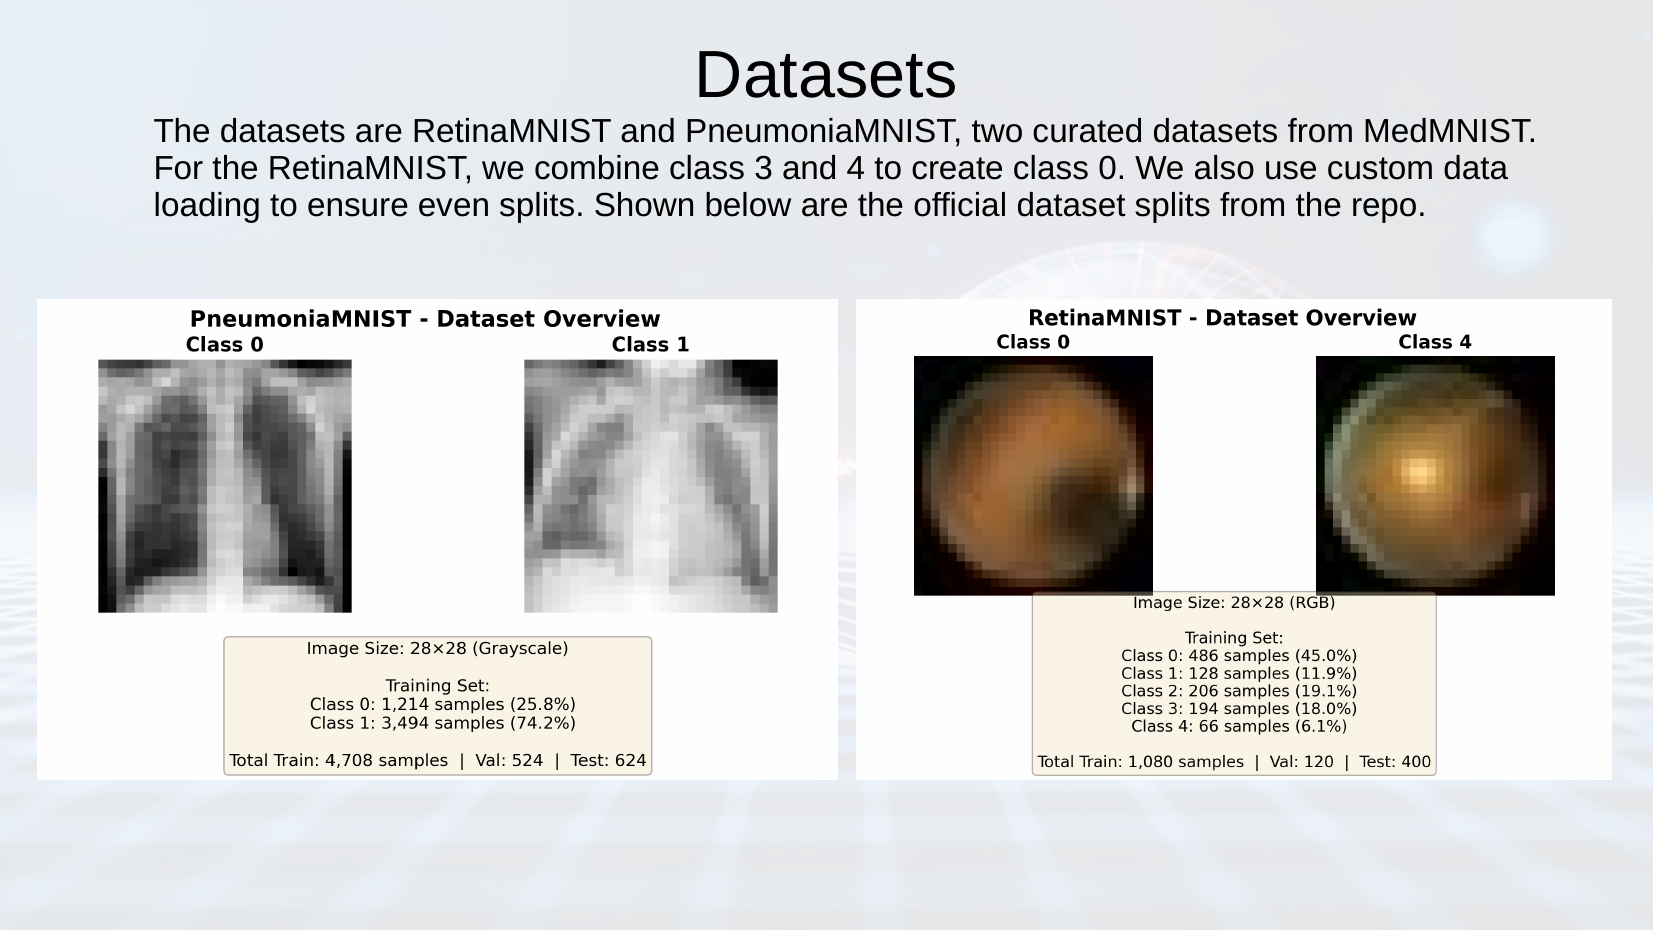

# Datasets
The datasets are RetinaMNIST and PneumoniaMNIST, two curated datasets from MedMNIST. For the RetinaMNIST, we combine class 3 and 4 to create class 0. We also use custom data loading to ensure even splits. Shown below are the official dataset splits from the repo.